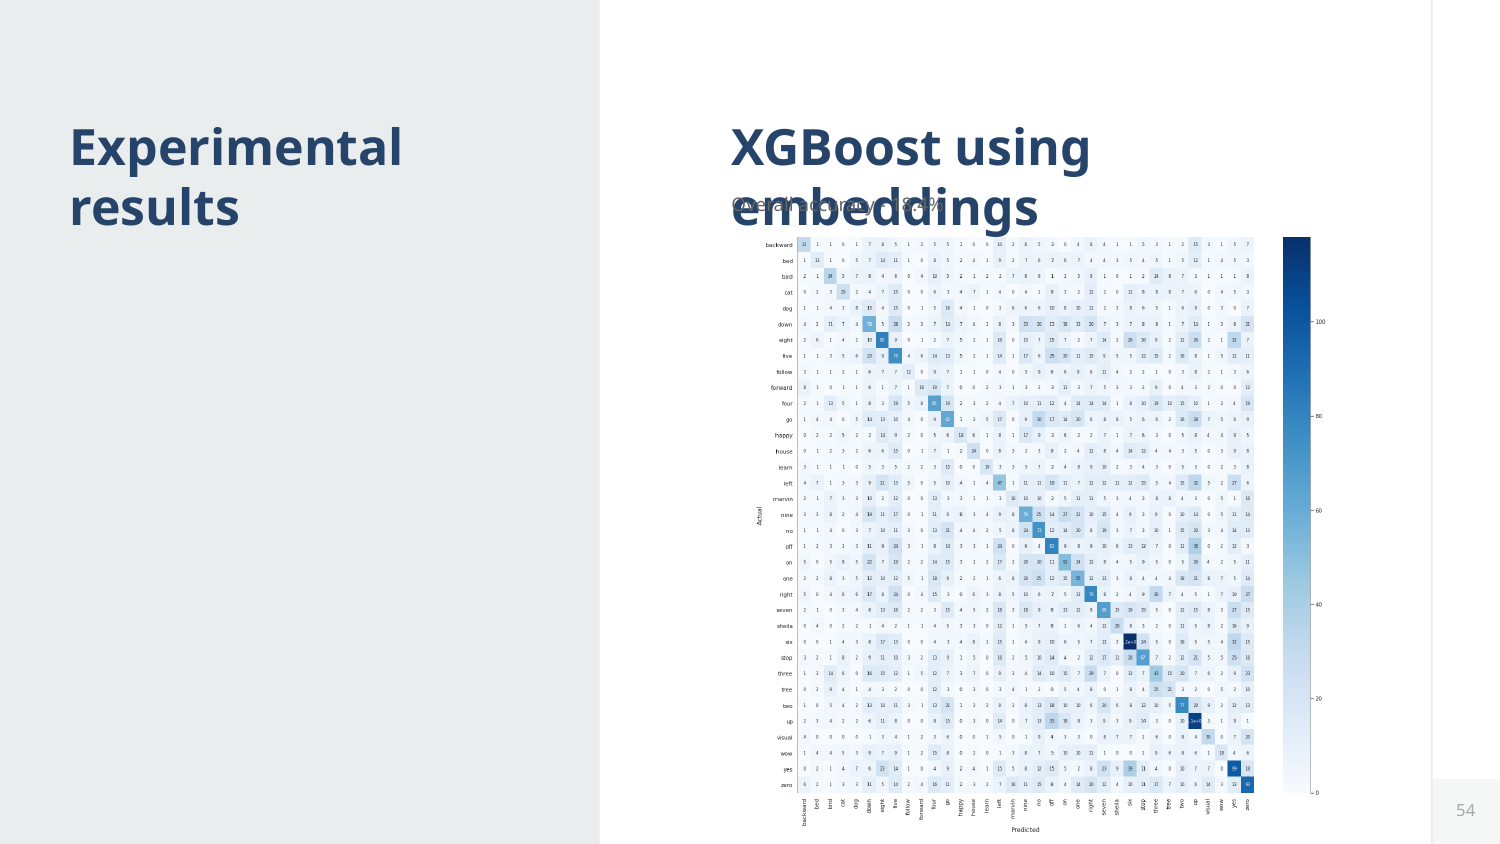

Experimental results
# XGBoost using embeddings
Overall accuracy - 18.4%